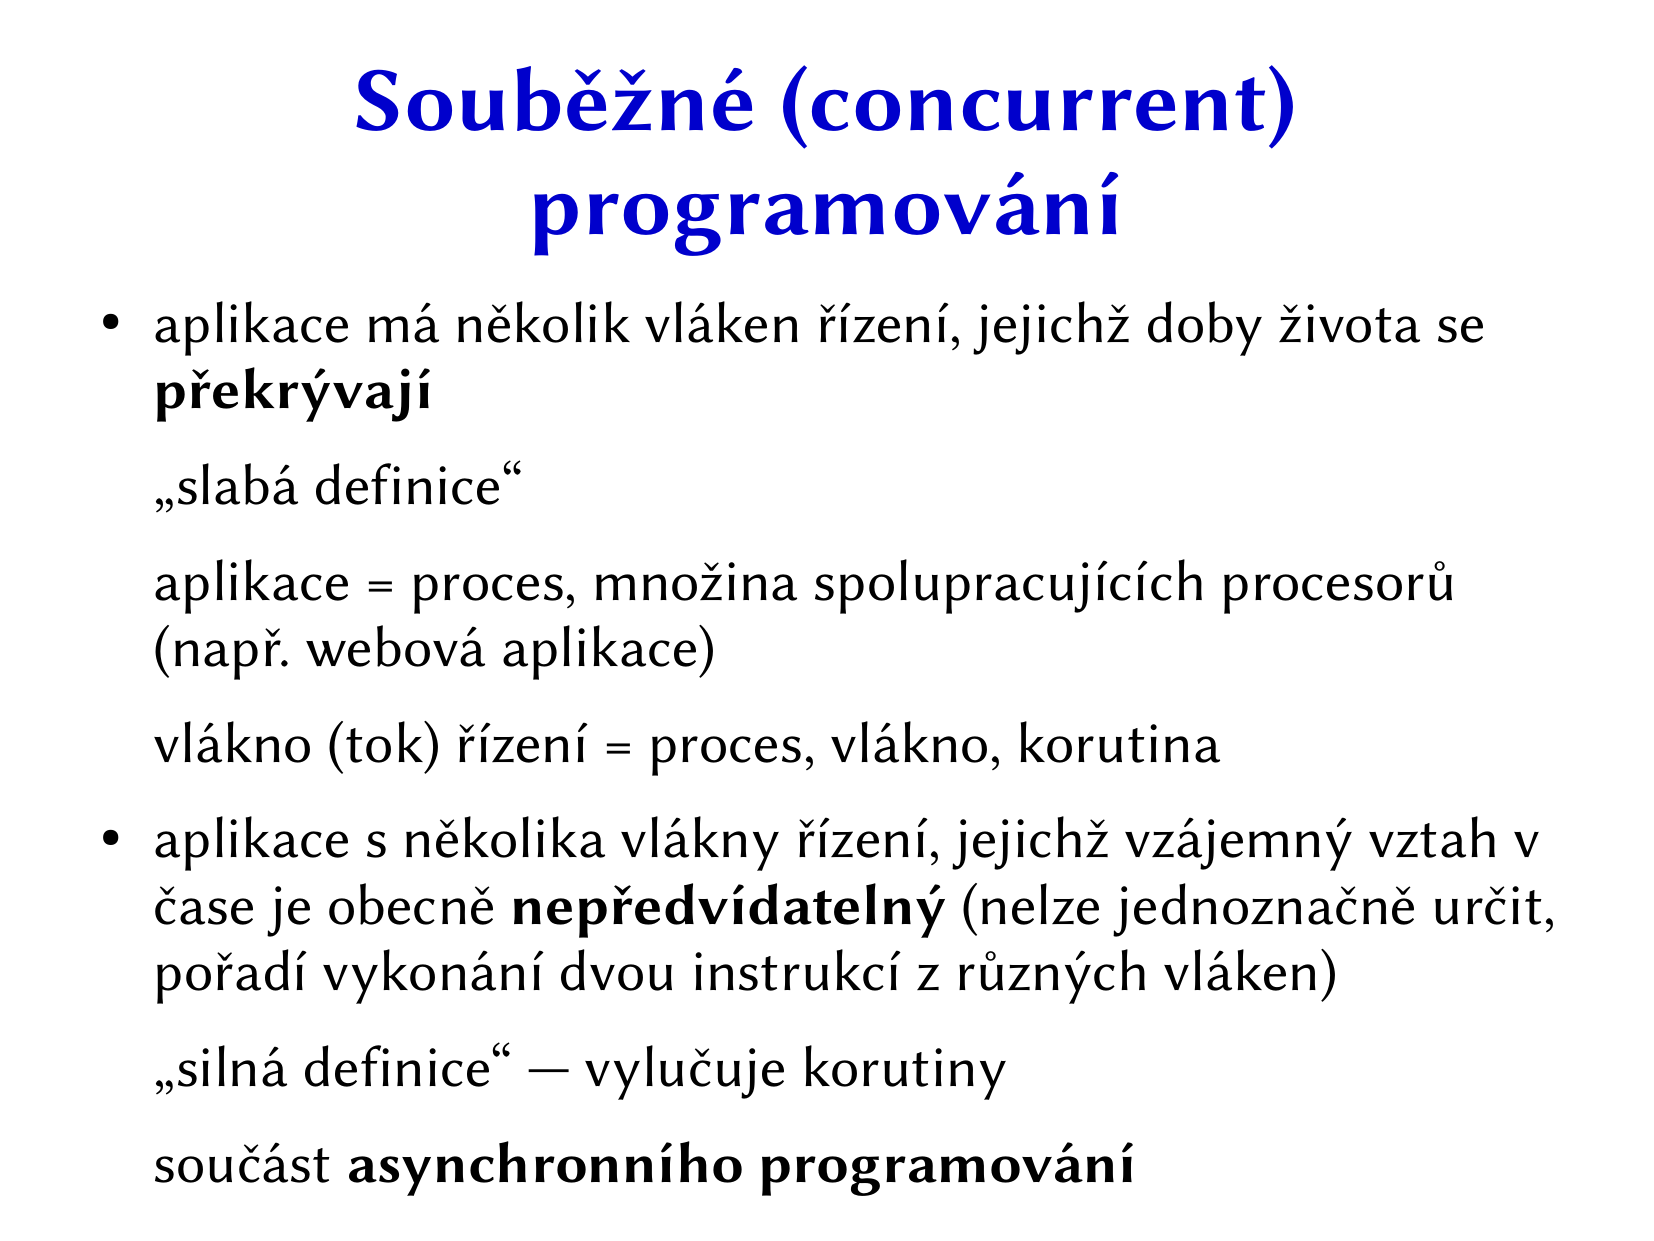

# Souběžné (concurrent) programování
aplikace má několik vláken řízení, jejichž doby života se překrývají
„slabá definice“
aplikace = proces, množina spolupracujících procesorů (např. webová aplikace)
vlákno (tok) řízení = proces, vlákno, korutina
aplikace s několika vlákny řízení, jejichž vzájemný vztah v čase je obecně nepředvídatelný (nelze jednoznačně určit, pořadí vykonání dvou instrukcí z různých vláken)
„silná definice“ — vylučuje korutiny
součást asynchronního programování